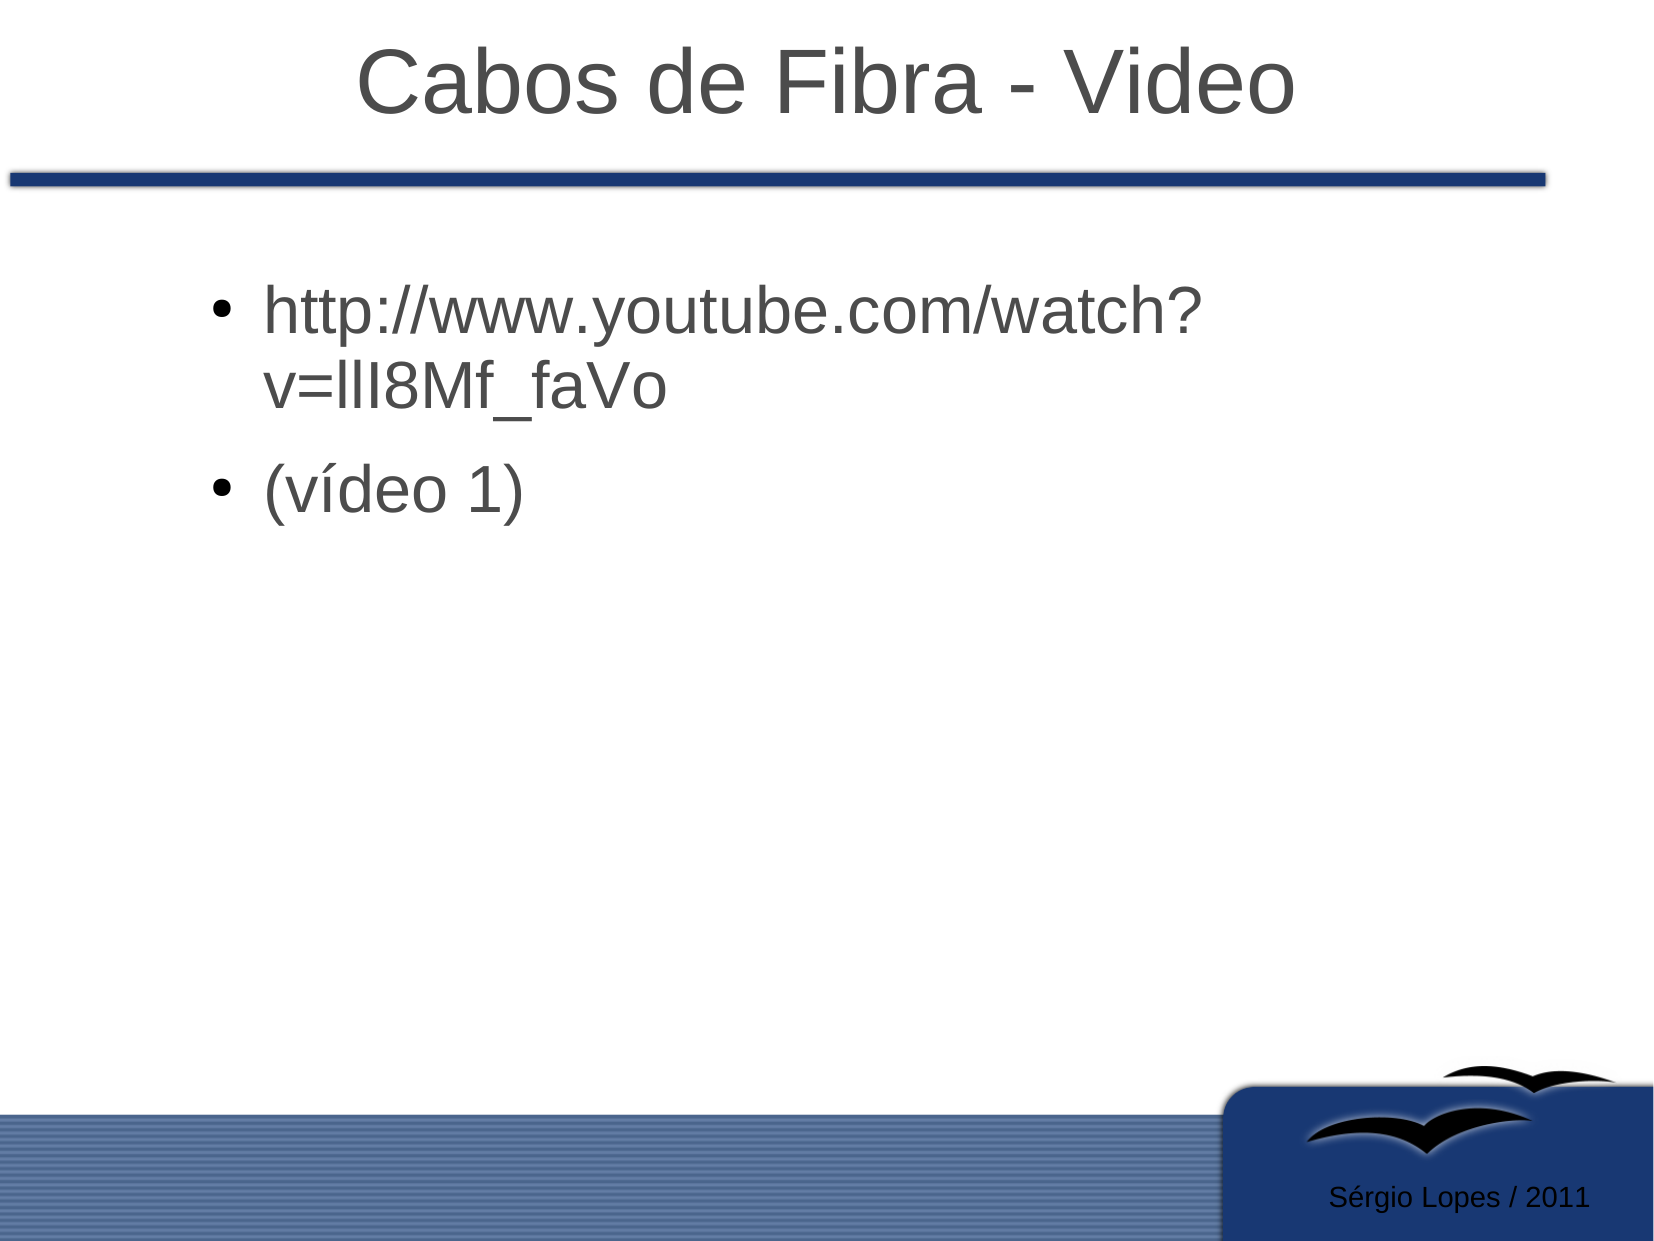

# Cabos de Fibra - Video
http://www.youtube.com/watch?v=llI8Mf_faVo
(vídeo 1)
Sérgio Lopes / 2011